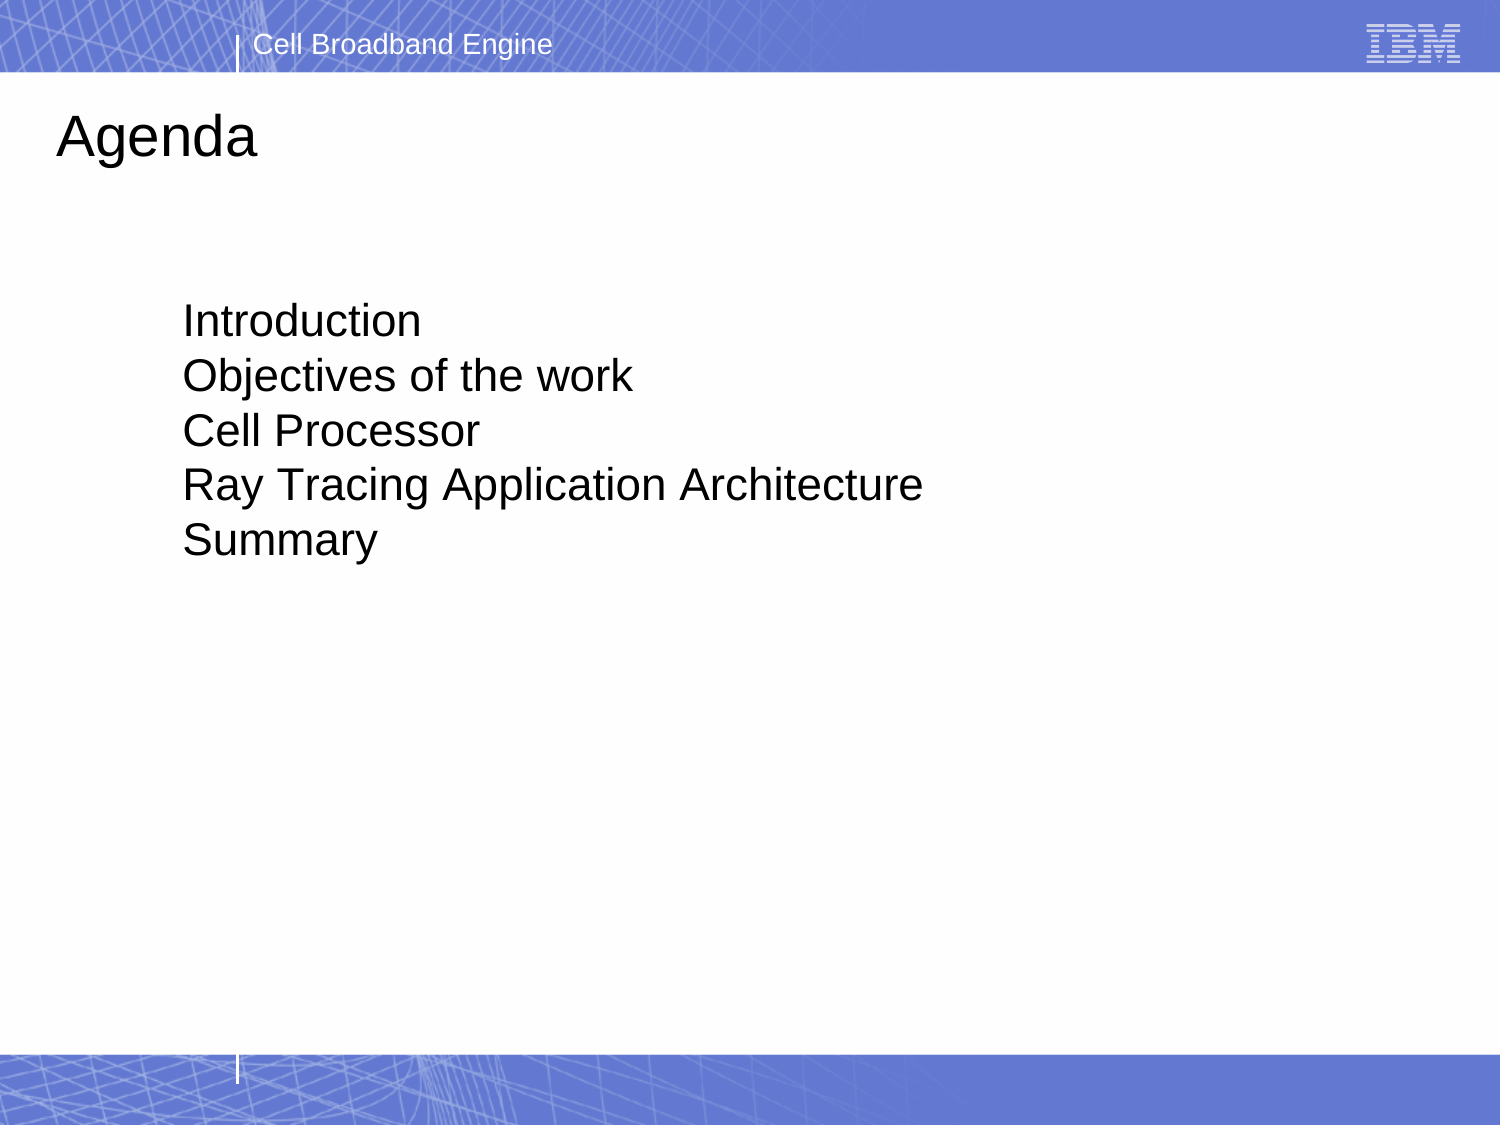

# Agenda
Introduction
Objectives of the work
Cell Processor
Ray Tracing Application Architecture
Summary